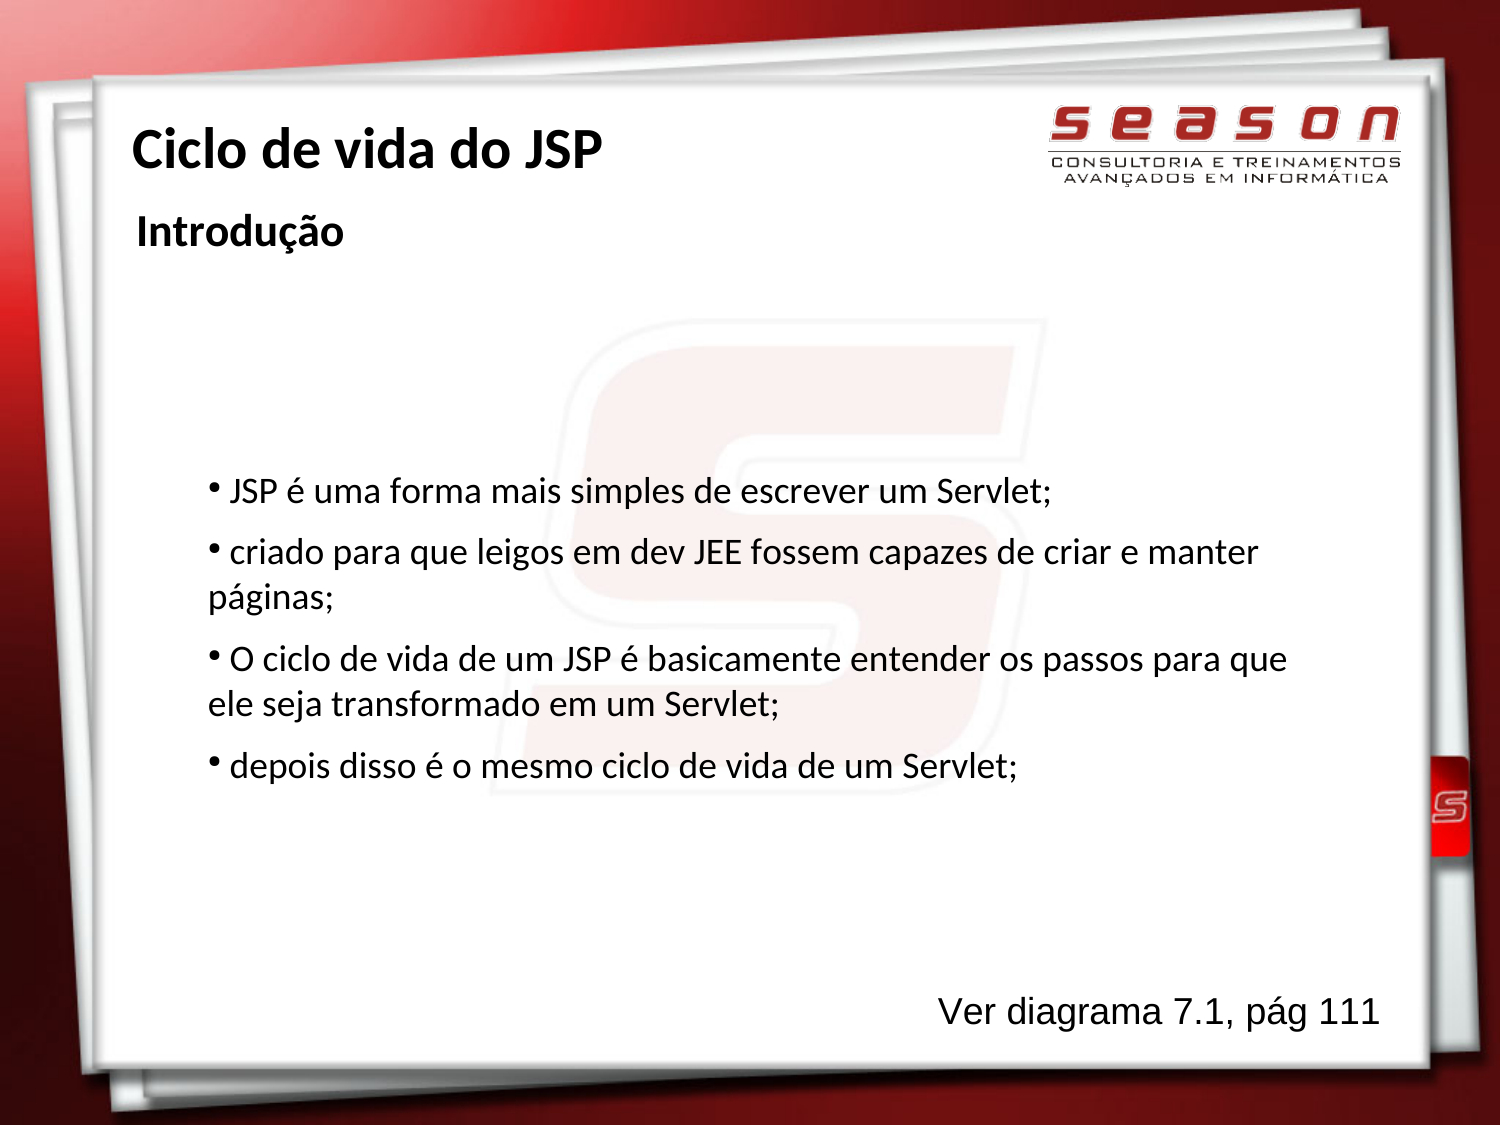

# Ciclo de vida do JSP
Introdução
 JSP é uma forma mais simples de escrever um Servlet;
 criado para que leigos em dev JEE fossem capazes de criar e manter páginas;
 O ciclo de vida de um JSP é basicamente entender os passos para que ele seja transformado em um Servlet;
 depois disso é o mesmo ciclo de vida de um Servlet;
Ver diagrama 7.1, pág 111